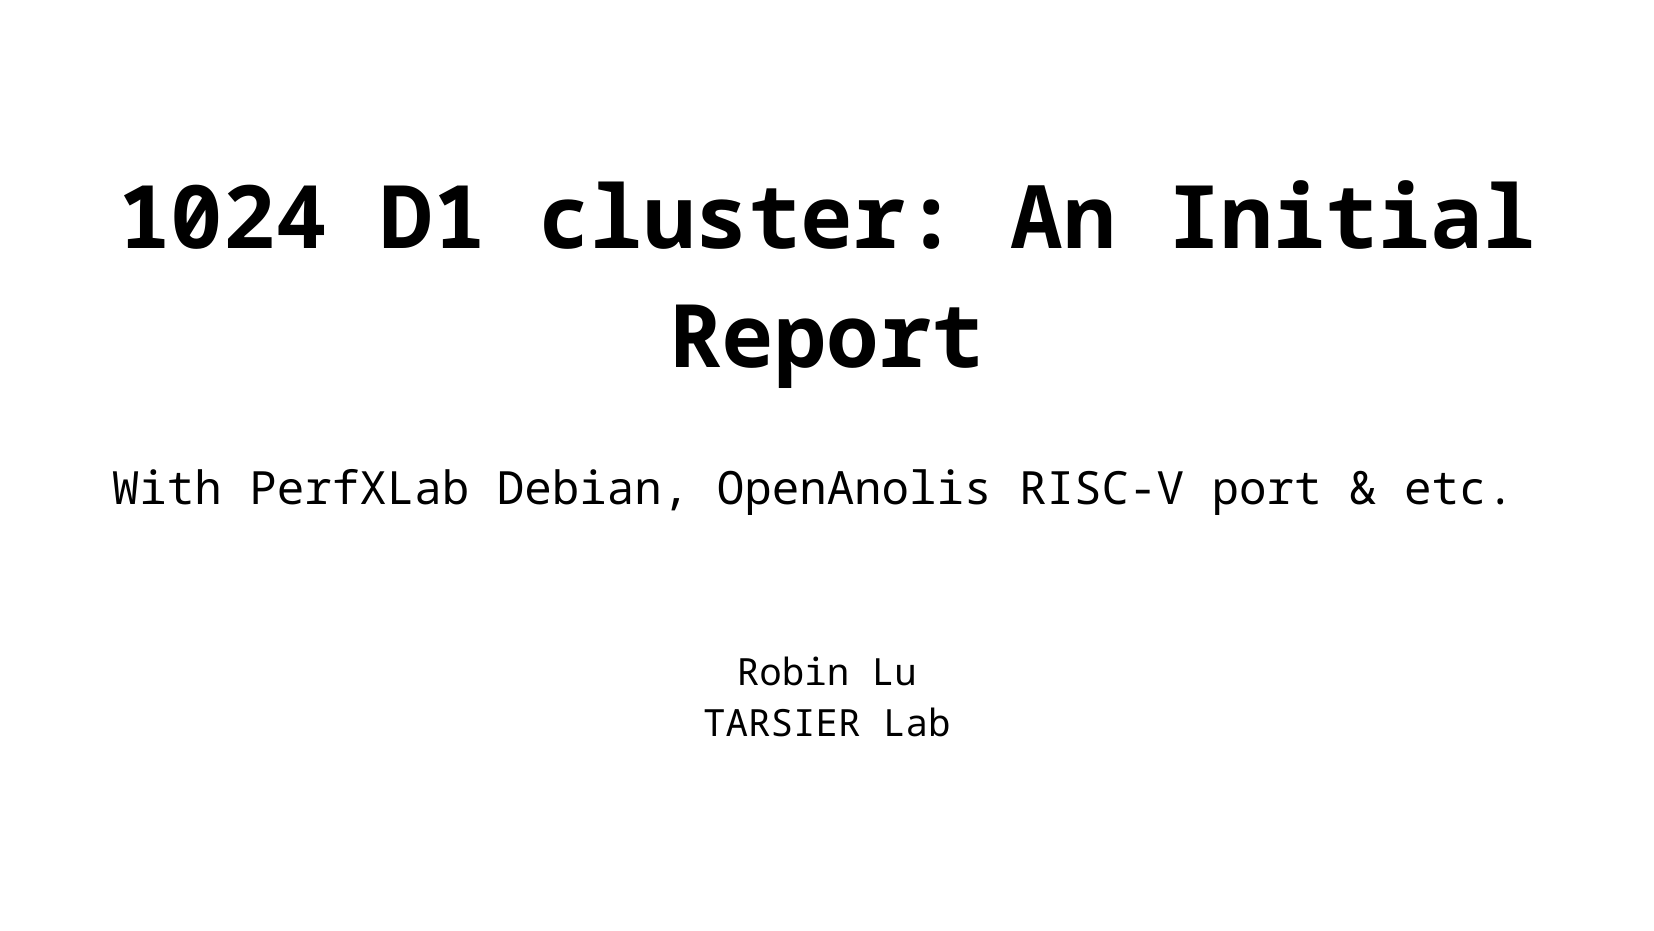

1024 D1 cluster: An Initial Report
With PerfXLab Debian, OpenAnolis RISC-V port & etc.
Robin Lu
TARSIER Lab